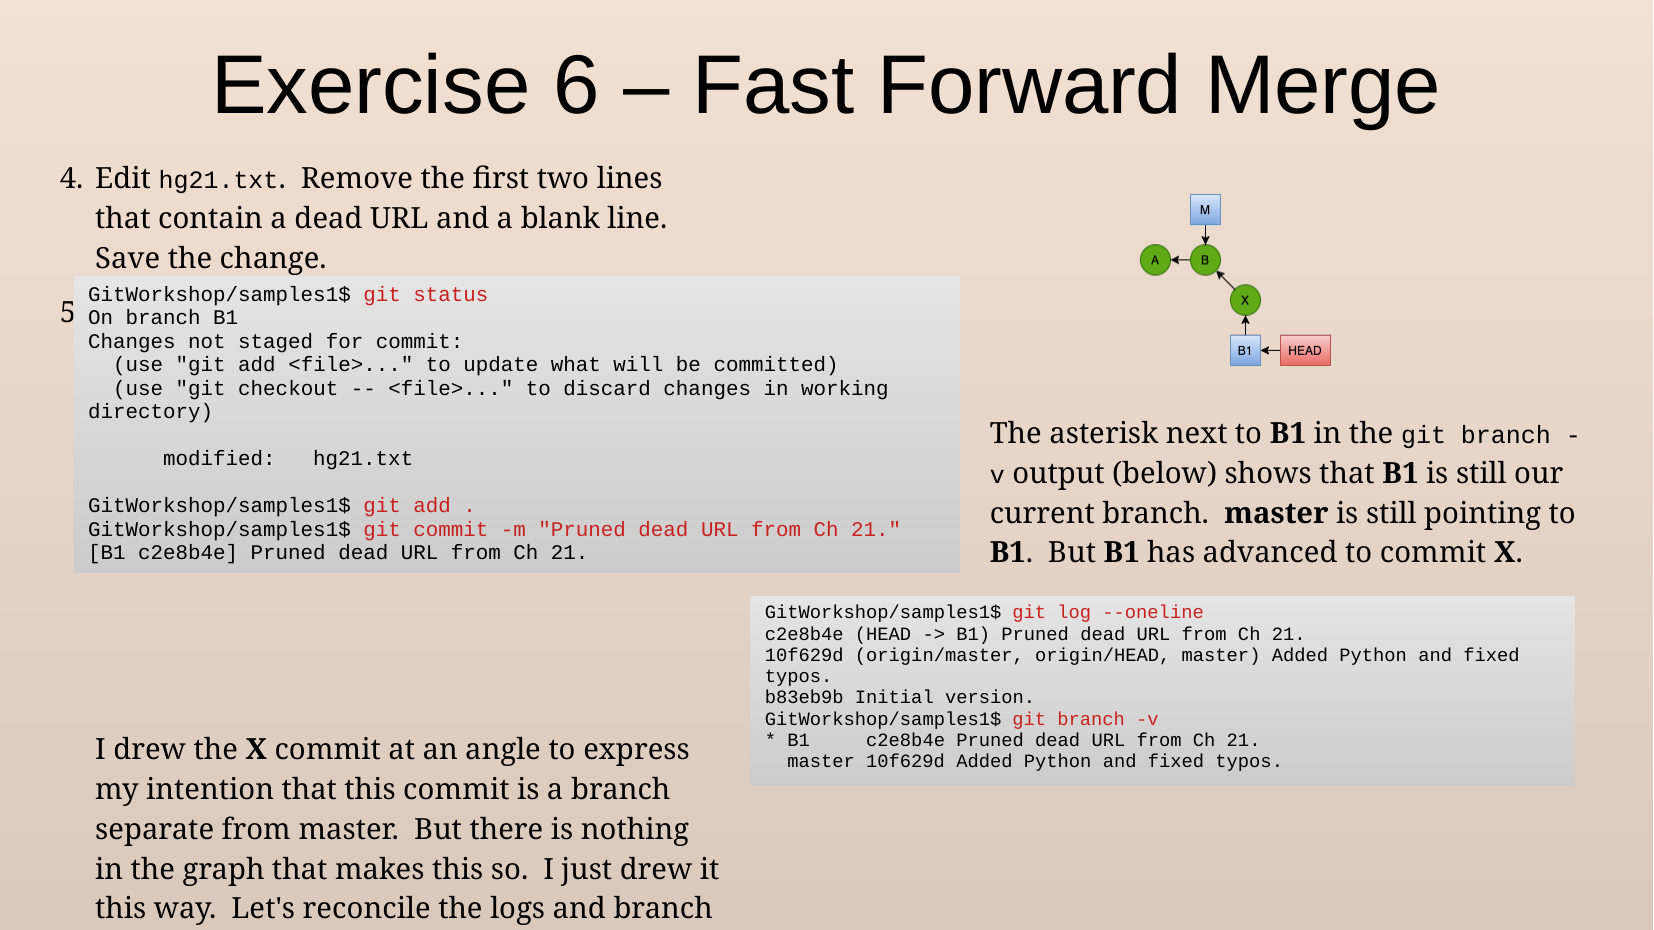

# Exercise 6 – Fast Forward Merge
Edit hg21.txt. Remove the first two lines that contain a dead URL and a blank line. Save the change.
Commit this change to the B1 branch.
I drew the X commit at an angle to express my intention that this commit is a branch separate from master. But there is nothing in the graph that makes this so. I just drew it this way. Let's reconcile the logs and branch pointers.
GitWorkshop/samples1$ git status
On branch B1
Changes not staged for commit:
 (use "git add <file>..." to update what will be committed)
 (use "git checkout -- <file>..." to discard changes in working directory)
	modified: hg21.txt
GitWorkshop/samples1$ git add .
GitWorkshop/samples1$ git commit -m "Pruned dead URL from Ch 21."
[B1 c2e8b4e] Pruned dead URL from Ch 21.
The asterisk next to B1 in the git branch -v output (below) shows that B1 is still our current branch. master is still pointing to B1. But B1 has advanced to commit X.
GitWorkshop/samples1$ git log --oneline
c2e8b4e (HEAD -> B1) Pruned dead URL from Ch 21.
10f629d (origin/master, origin/HEAD, master) Added Python and fixed typos.
b83eb9b Initial version.
GitWorkshop/samples1$ git branch -v
* B1 c2e8b4e Pruned dead URL from Ch 21.
 master 10f629d Added Python and fixed typos.